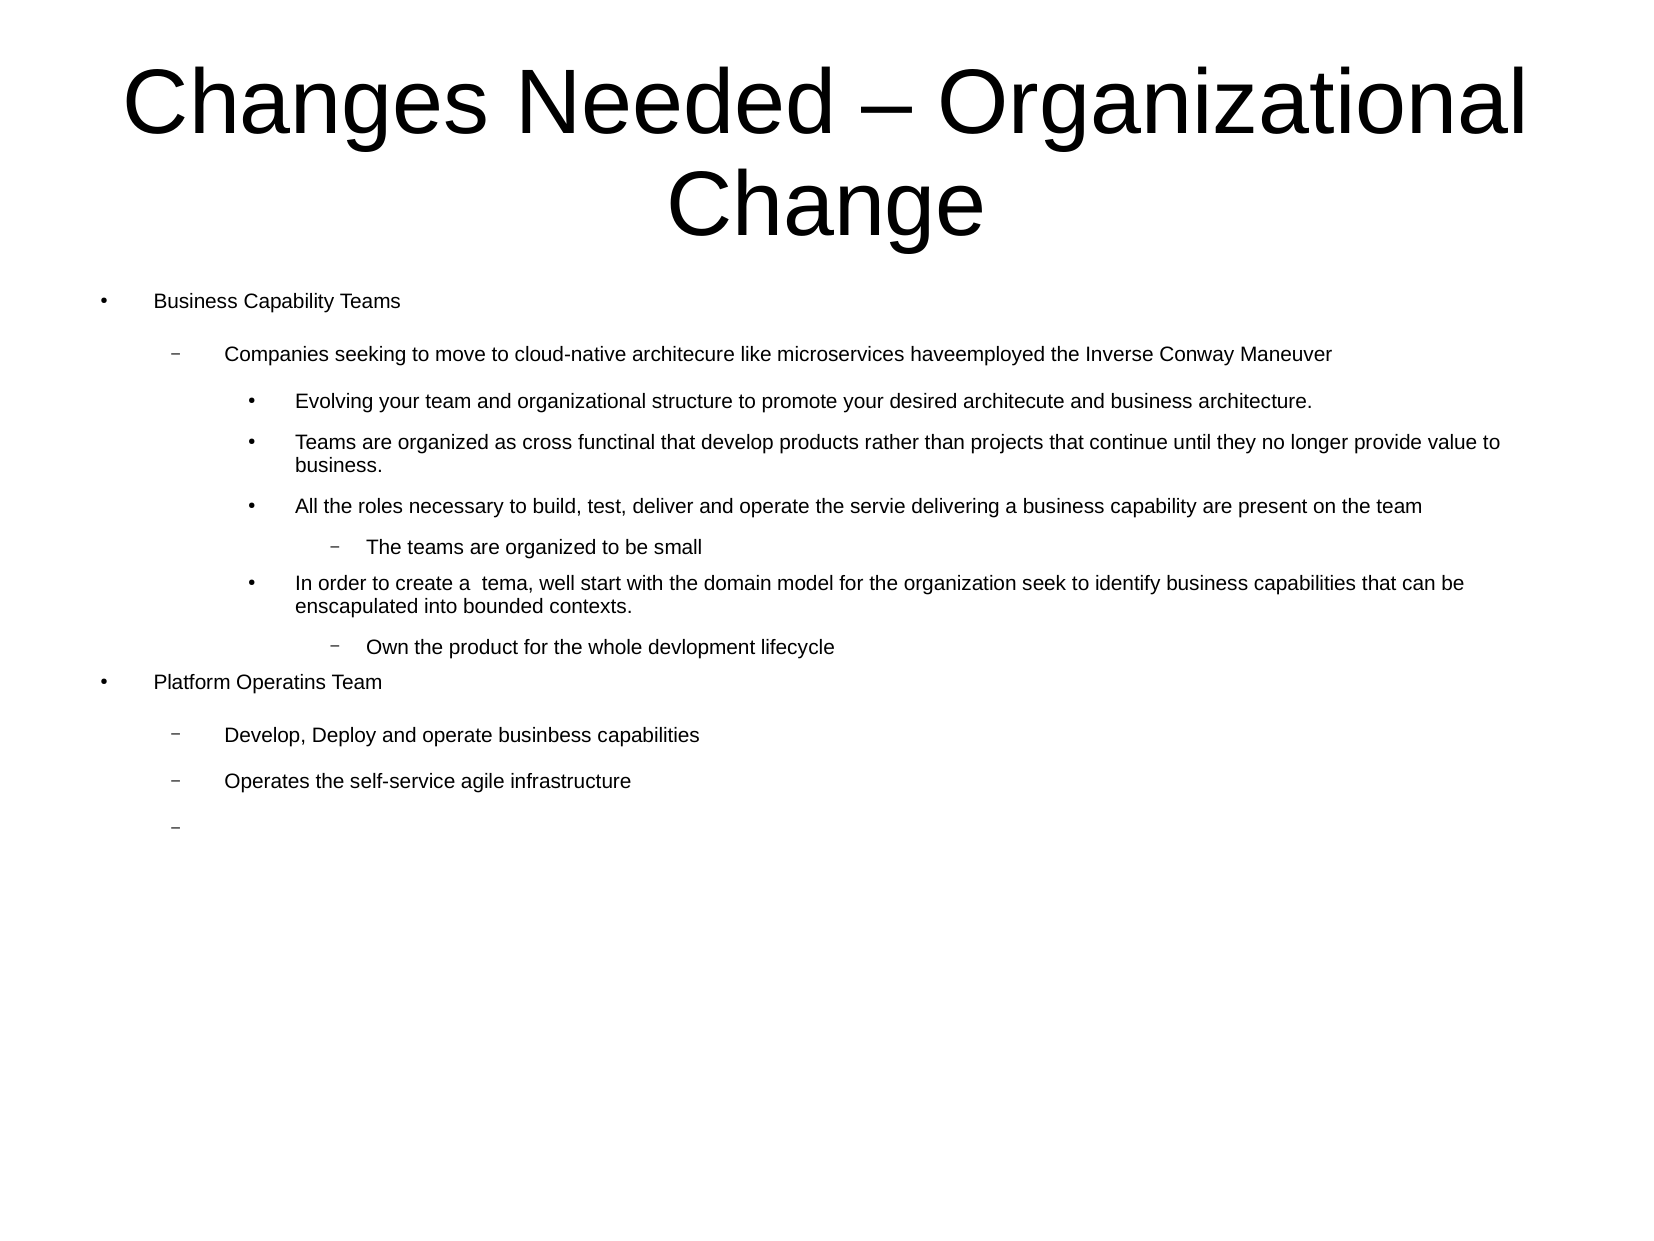

# Changes Needed – Organizational Change
Business Capability Teams
Companies seeking to move to cloud-native architecure like microservices haveemployed the Inverse Conway Maneuver
Evolving your team and organizational structure to promote your desired architecute and business architecture.
Teams are organized as cross functinal that develop products rather than projects that continue until they no longer provide value to business.
All the roles necessary to build, test, deliver and operate the servie delivering a business capability are present on the team
The teams are organized to be small
In order to create a tema, well start with the domain model for the organization seek to identify business capabilities that can be enscapulated into bounded contexts.
Own the product for the whole devlopment lifecycle
Platform Operatins Team
Develop, Deploy and operate businbess capabilities
Operates the self-service agile infrastructure